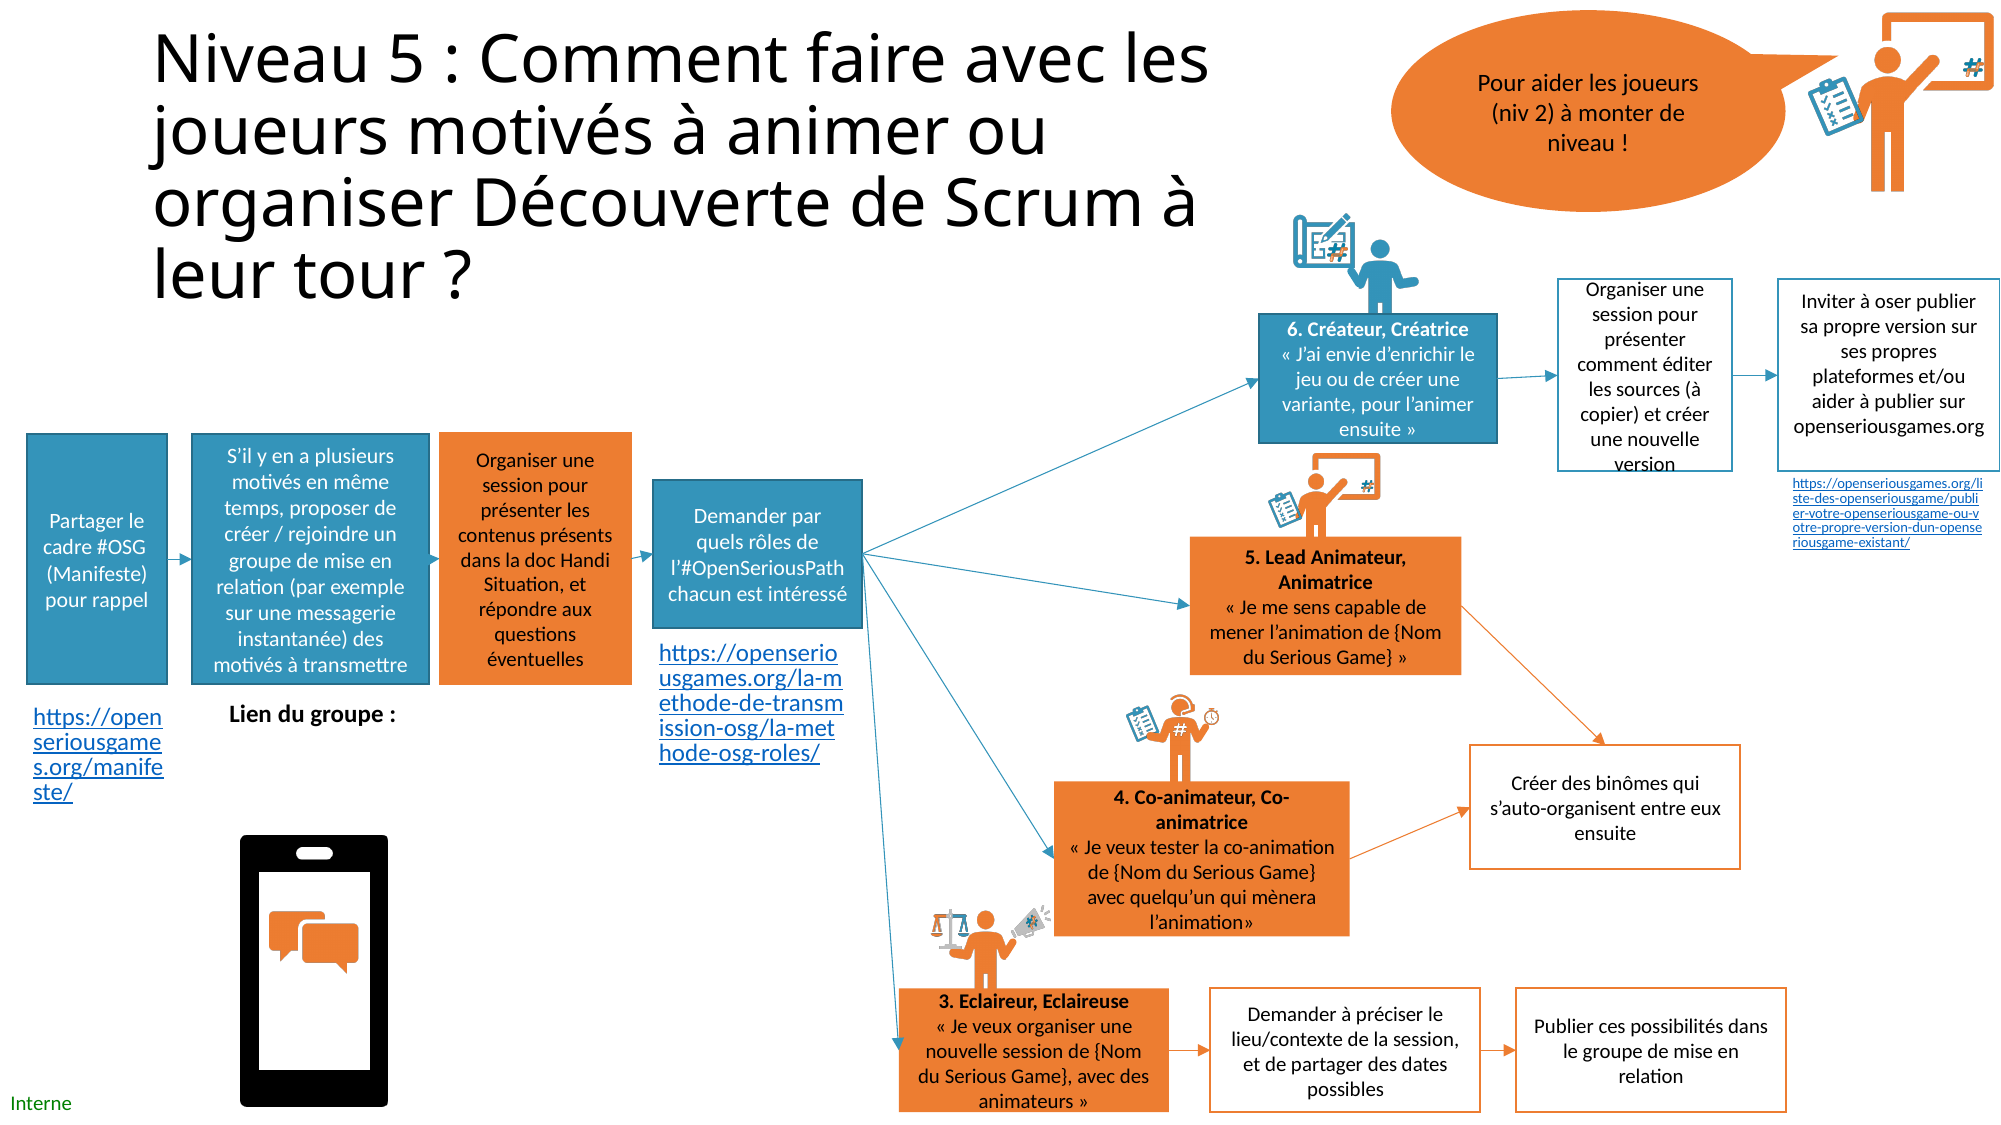

Pour aider les joueurs (niv 2) à monter de niveau !
# Niveau 5 : Comment faire avec les joueurs motivés à animer ou organiser Découverte de Scrum à leur tour ?
Organiser une session pour présenter comment éditer les sources (à copier) et créer une nouvelle version
Inviter à oser publier sa propre version sur ses propres plateformes et/ou aider à publier sur openseriousgames.org
6. Créateur, Créatrice
« J’ai envie d’enrichir le jeu ou de créer une variante, pour l’animer ensuite »
Organiser une session pour présenter les contenus présents dans la doc Handi Situation, et répondre aux questions éventuelles
Partager le cadre #OSG
(Manifeste) pour rappel
S’il y en a plusieurs motivés en même temps, proposer de créer / rejoindre un groupe de mise en relation (par exemple sur une messagerie instantanée) des motivés à transmettre
https://openseriousgames.org/liste-des-openseriousgame/publier-votre-openseriousgame-ou-votre-propre-version-dun-openseriousgame-existant/
Demander par quels rôles de l’#OpenSeriousPath chacun est intéressé
5. Lead Animateur, Animatrice
« Je me sens capable de mener l’animation de {Nom du Serious Game} »
https://openseriousgames.org/la-methode-de-transmission-osg/la-methode-osg-roles/
Lien du groupe :
https://openseriousgames.org/manifeste/
Créer des binômes qui s’auto-organisent entre eux ensuite
4. Co-animateur, Co-animatrice
« Je veux tester la co-animation de {Nom du Serious Game} avec quelqu’un qui mènera l’animation»
3. Eclaireur, Eclaireuse
« Je veux organiser une nouvelle session de {Nom du Serious Game}, avec des animateurs »
Demander à préciser le lieu/contexte de la session, et de partager des dates possibles
Publier ces possibilités dans le groupe de mise en relation